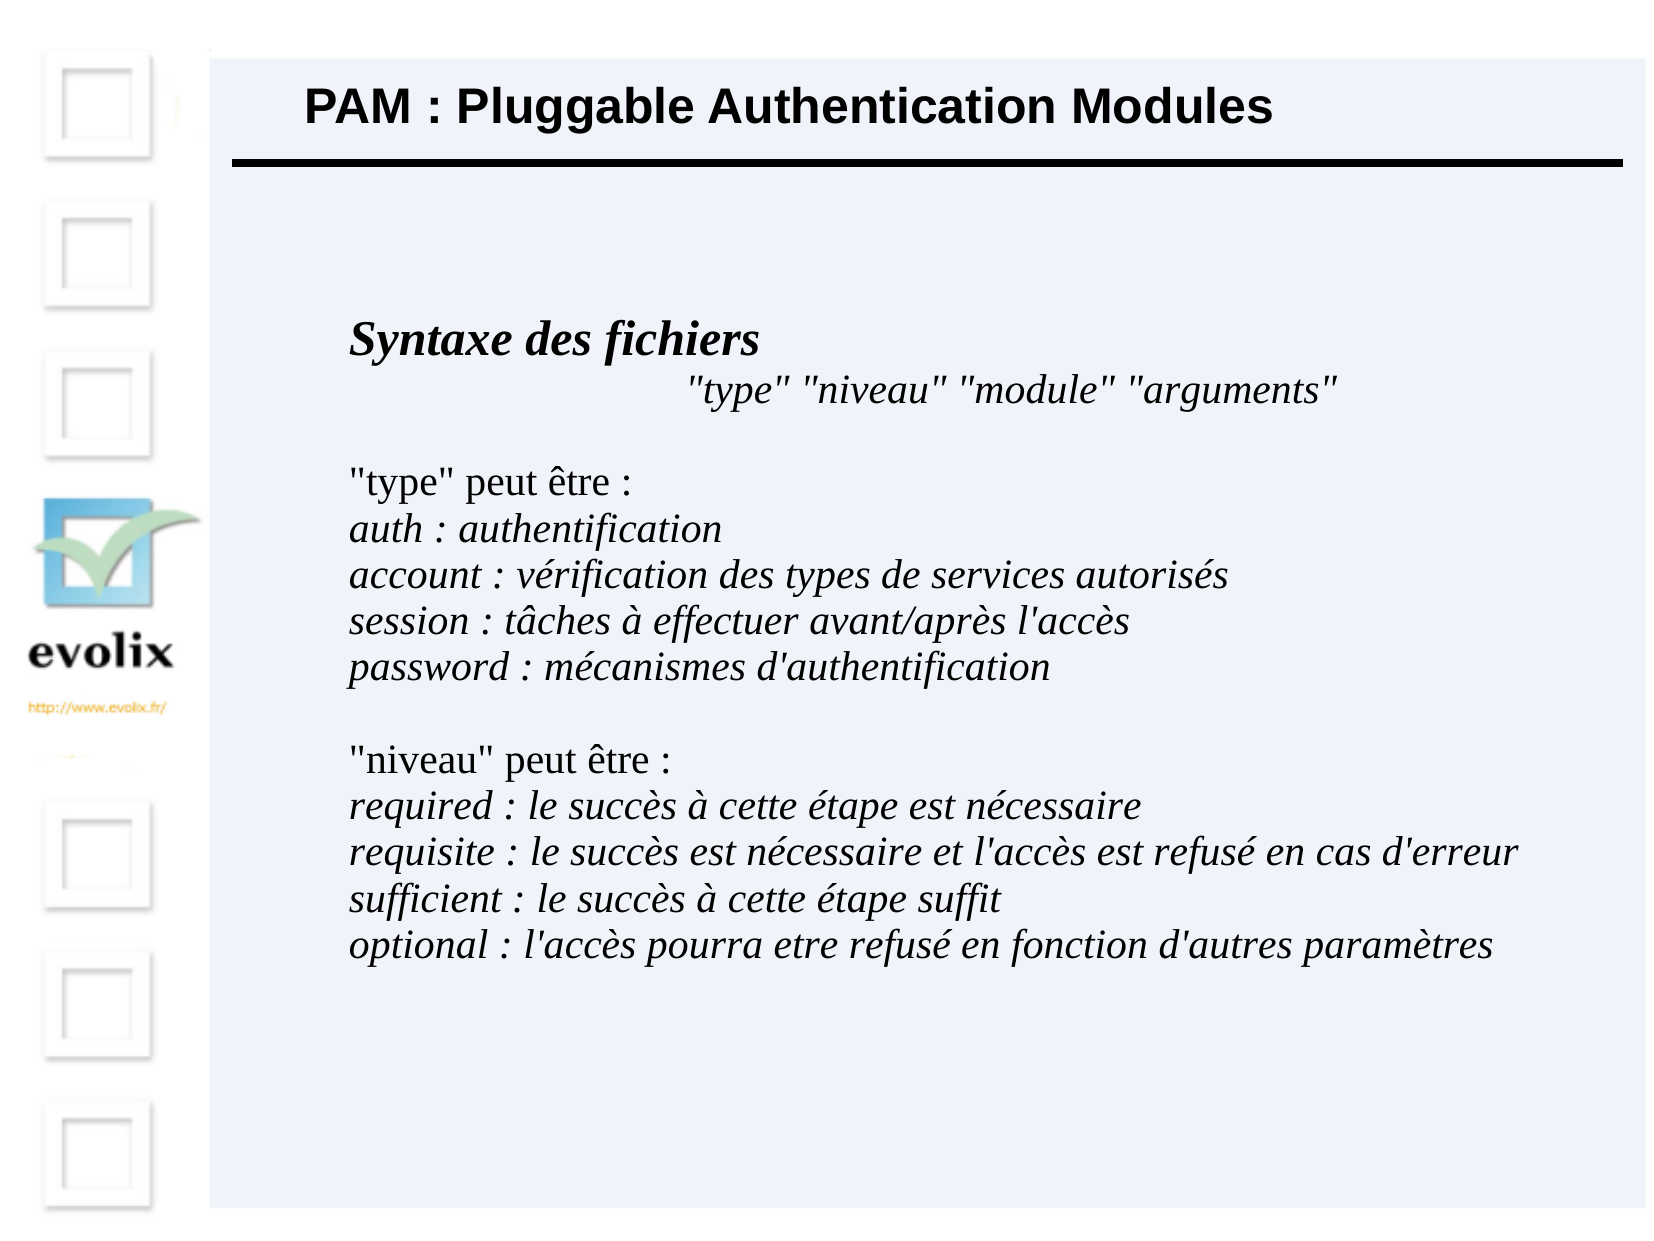

PAM : Pluggable Authentication Modules
# Syntaxe des fichiers
 "type" "niveau" "module" "arguments"
"type" peut être :
auth : authentification
account : vérification des types de services autorisés
session : tâches à effectuer avant/après l'accès
password : mécanismes d'authentification
"niveau" peut être :
required : le succès à cette étape est nécessaire
requisite : le succès est nécessaire et l'accès est refusé en cas d'erreur
sufficient : le succès à cette étape suffit
optional : l'accès pourra etre refusé en fonction d'autres paramètres